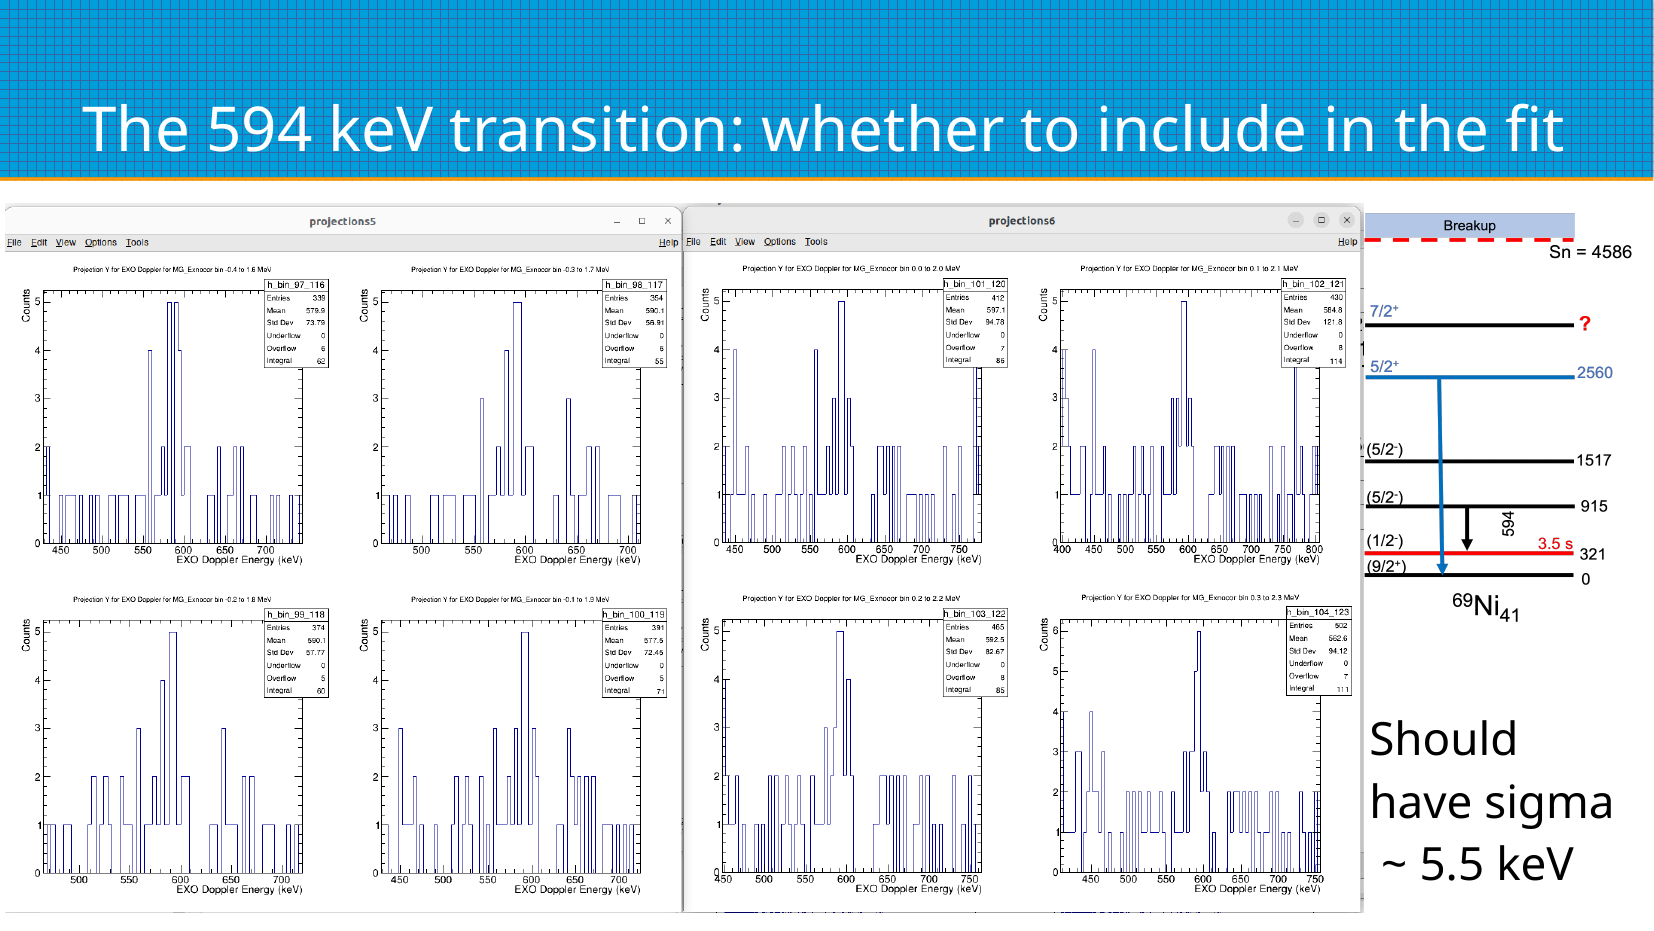

# The 594 keV transition: whether to include in the fit
Should have sigma ~ 5.5 keV